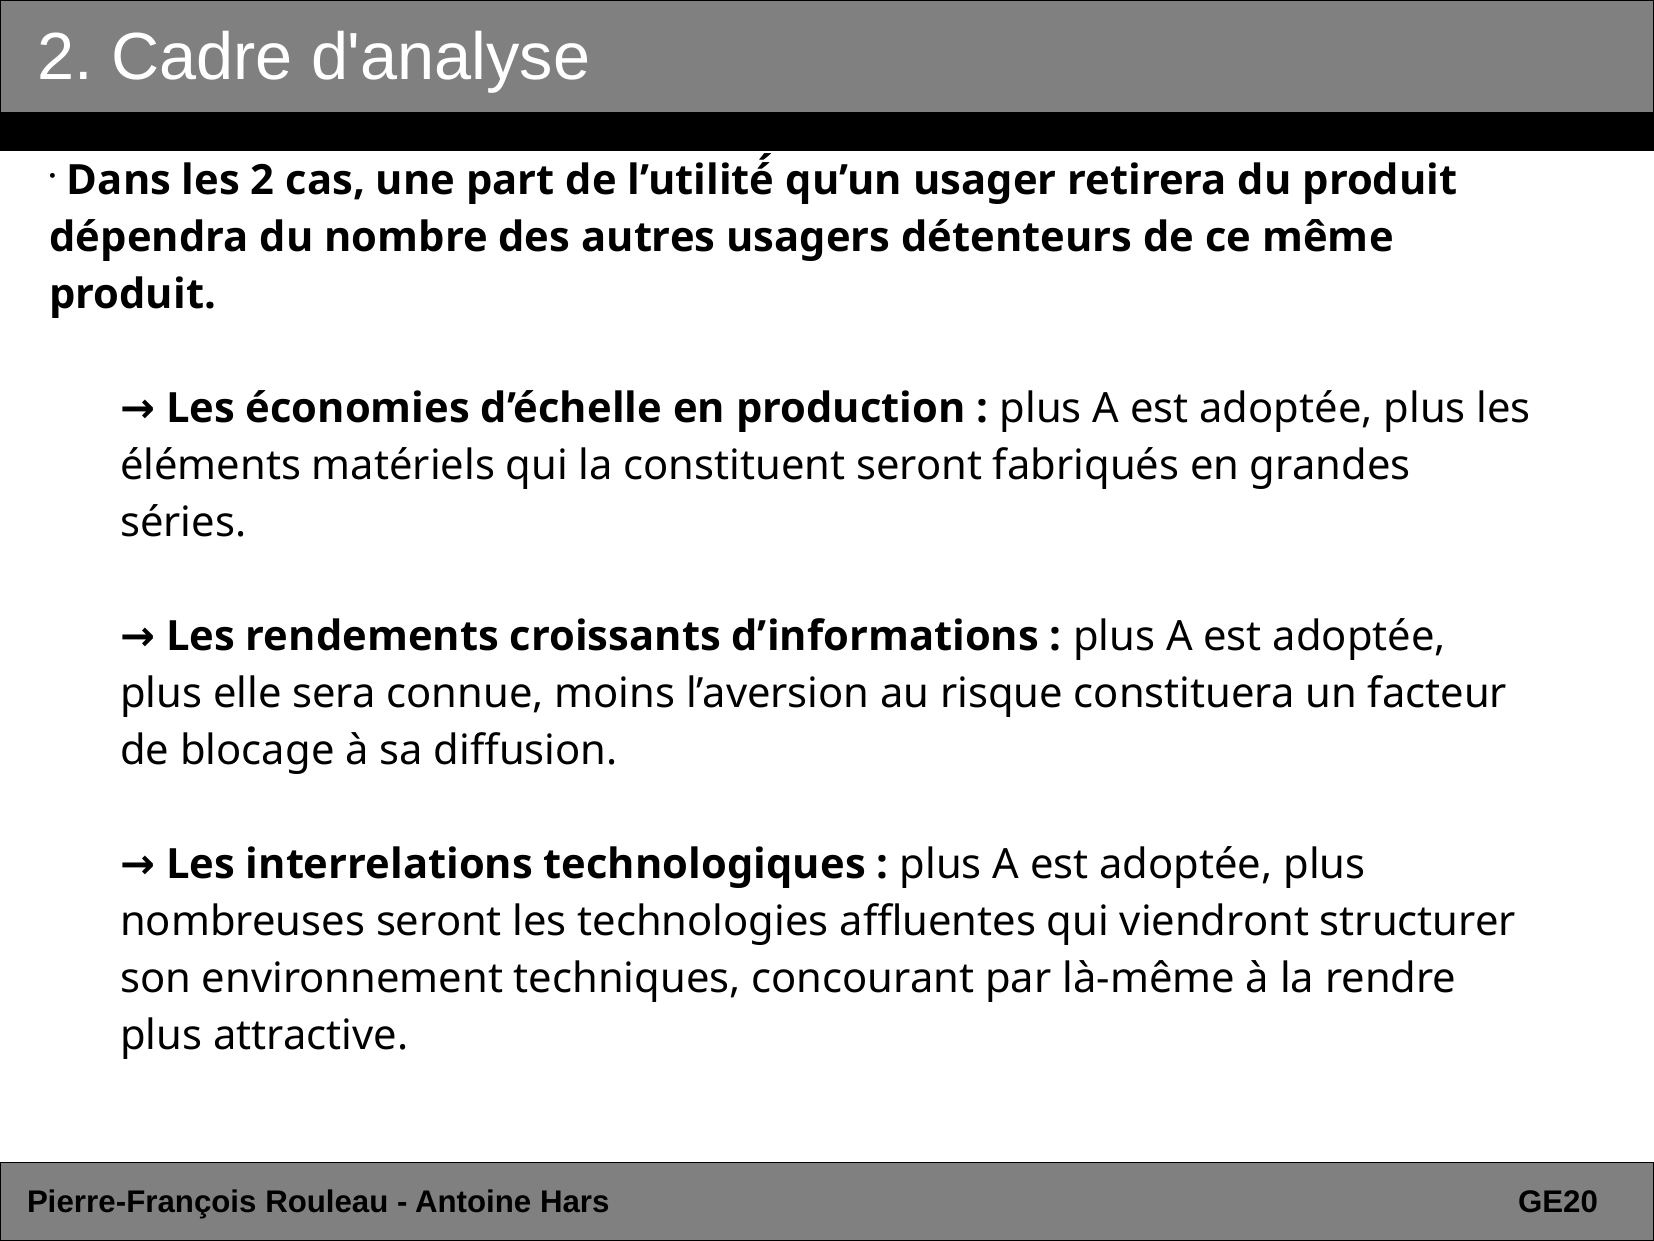

2. Cadre d'analyse
# Dans les 2 cas, une part de l’utilité́ qu’un usager retirera du produit dépendra du nombre des autres usagers détenteurs de ce même produit.
→ Les économies d’échelle en production : plus A est adoptée, plus les éléments matériels qui la constituent seront fabriqués en grandes séries.
→ Les rendements croissants d’informations : plus A est adoptée, plus elle sera connue, moins l’aversion au risque constituera un facteur de blocage à sa diffusion.
→ Les interrelations technologiques : plus A est adoptée, plus nombreuses seront les technologies affluentes qui viendront structurer son environnement techniques, concourant par là-même à la rendre plus attractive.
Pierre-François Rouleau - Antoine Hars
GE20